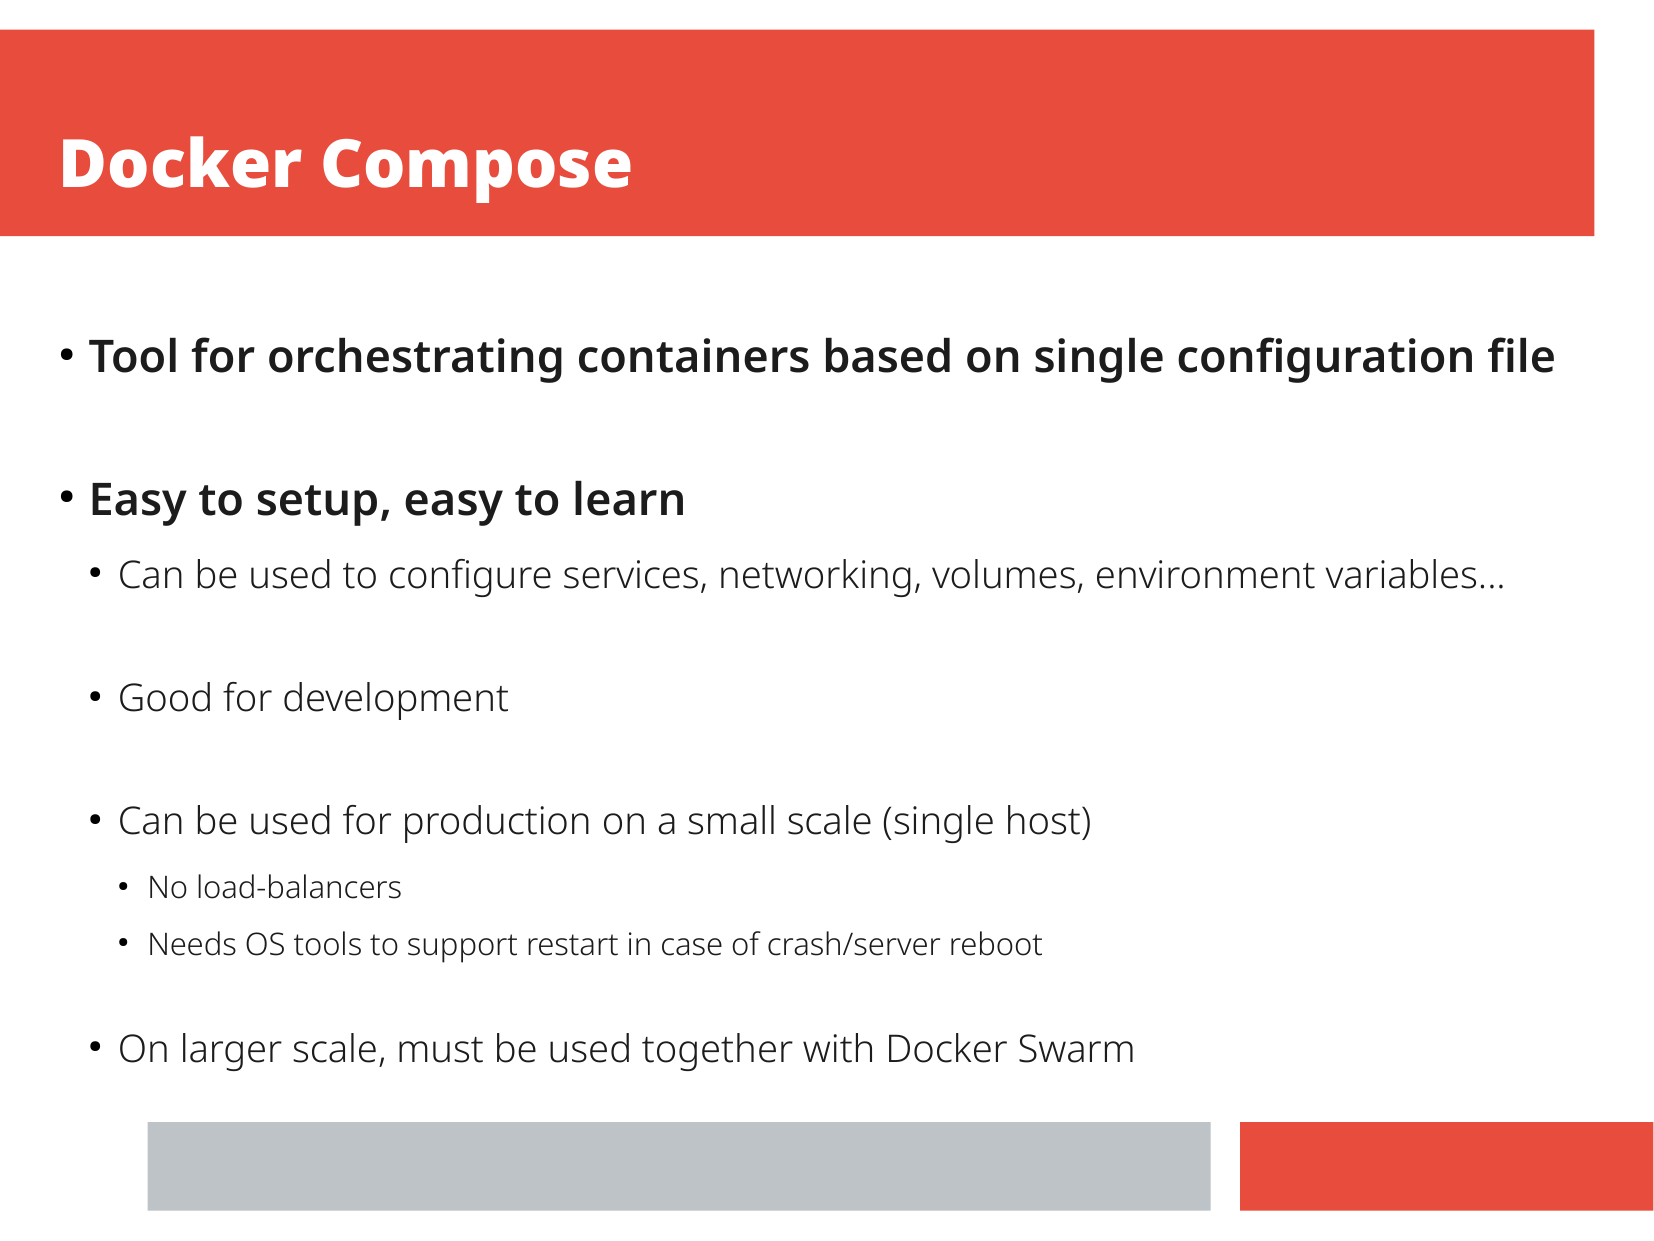

# Docker Compose
Tool for orchestrating containers based on single configuration file
Easy to setup, easy to learn
Can be used to configure services, networking, volumes, environment variables...
Good for development
Can be used for production on a small scale (single host)
No load-balancers
Needs OS tools to support restart in case of crash/server reboot
On larger scale, must be used together with Docker Swarm